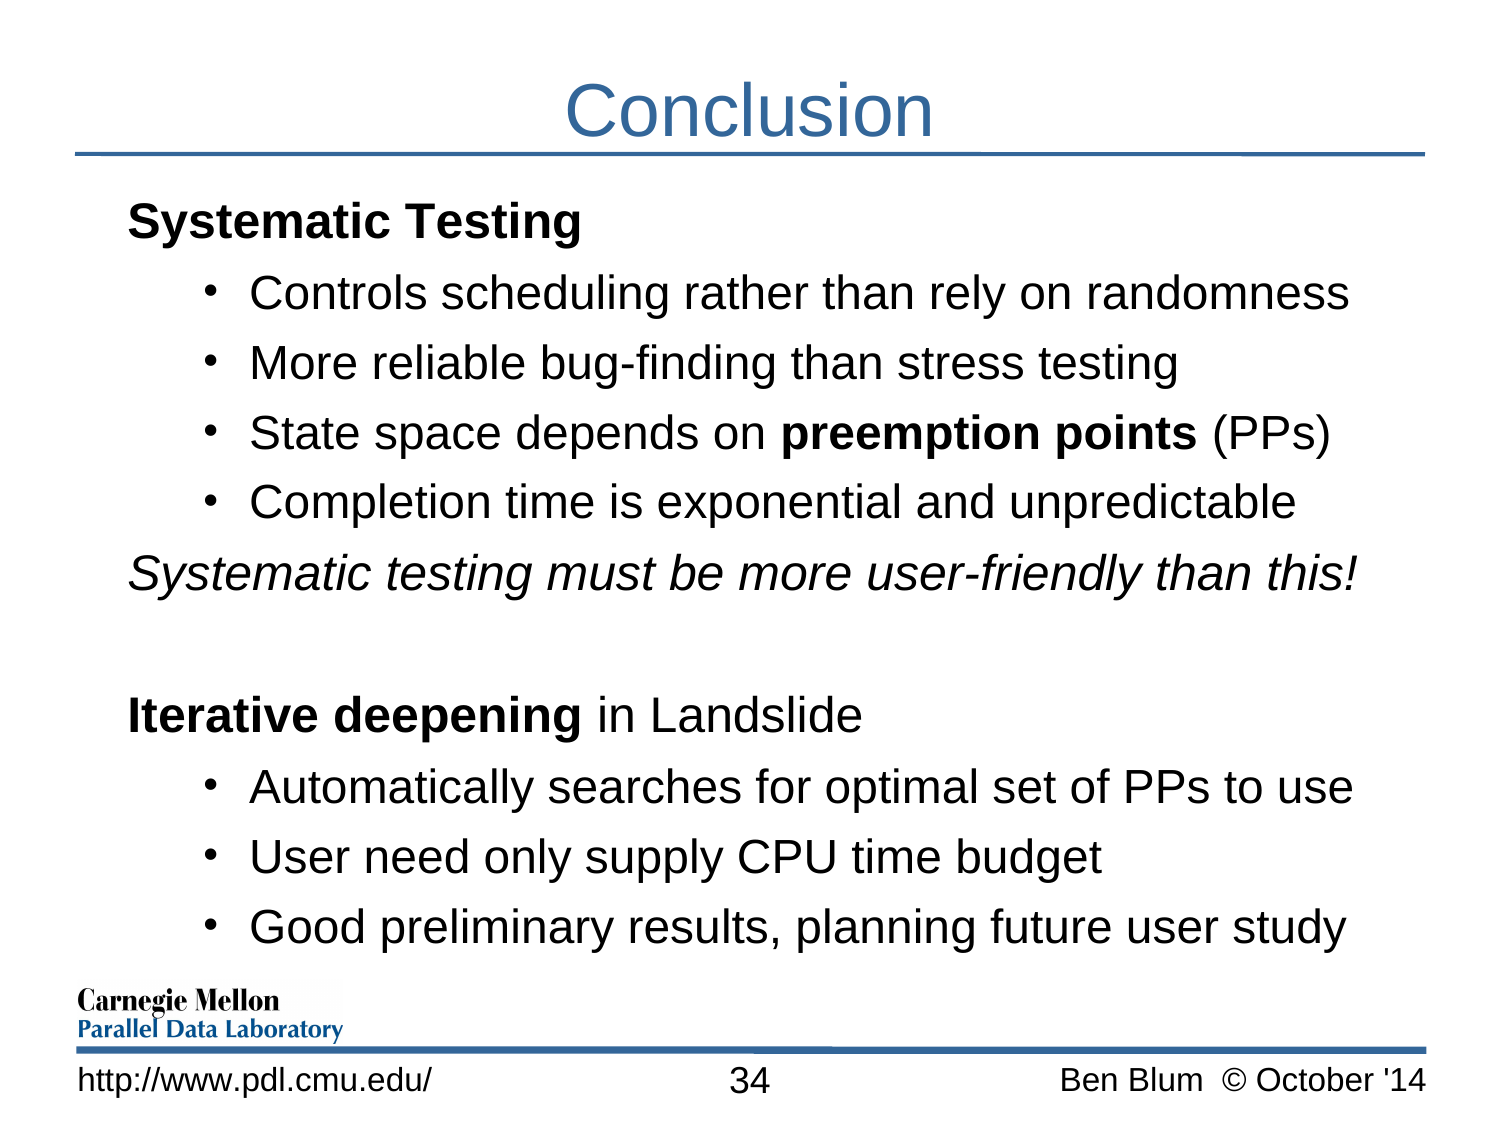

# Conclusion
Systematic Testing
Controls scheduling rather than rely on randomness
More reliable bug-finding than stress testing
State space depends on preemption points (PPs)
Completion time is exponential and unpredictable
Systematic testing must be more user-friendly than this!
Iterative deepening in Landslide
Automatically searches for optimal set of PPs to use
User need only supply CPU time budget
Good preliminary results, planning future user study
34